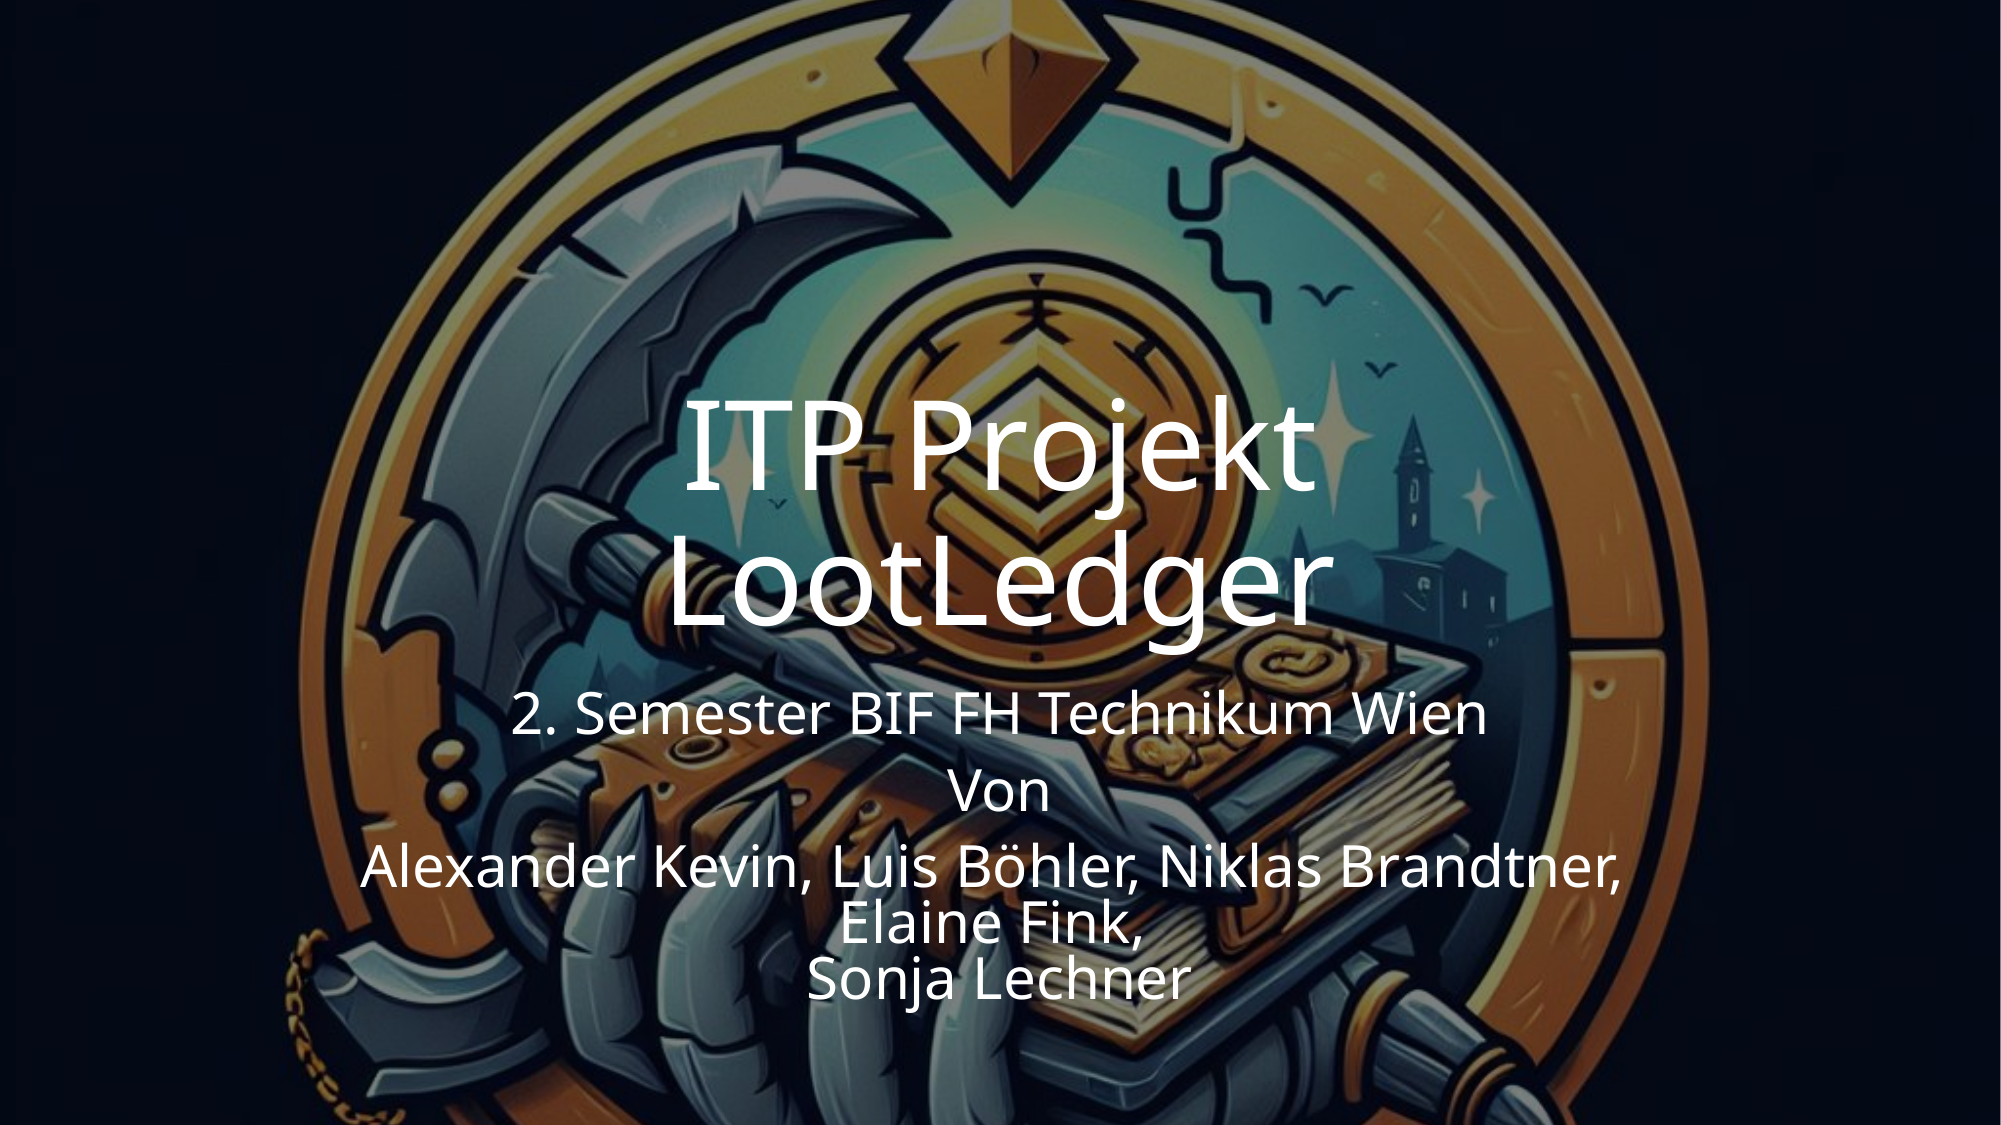

# ITP Projekt LootLedger
2. Semester BIF FH Technikum Wien
Von
Alexander Kevin, Luis Böhler, Niklas Brandtner,
Elaine Fink,
Sonja Lechner